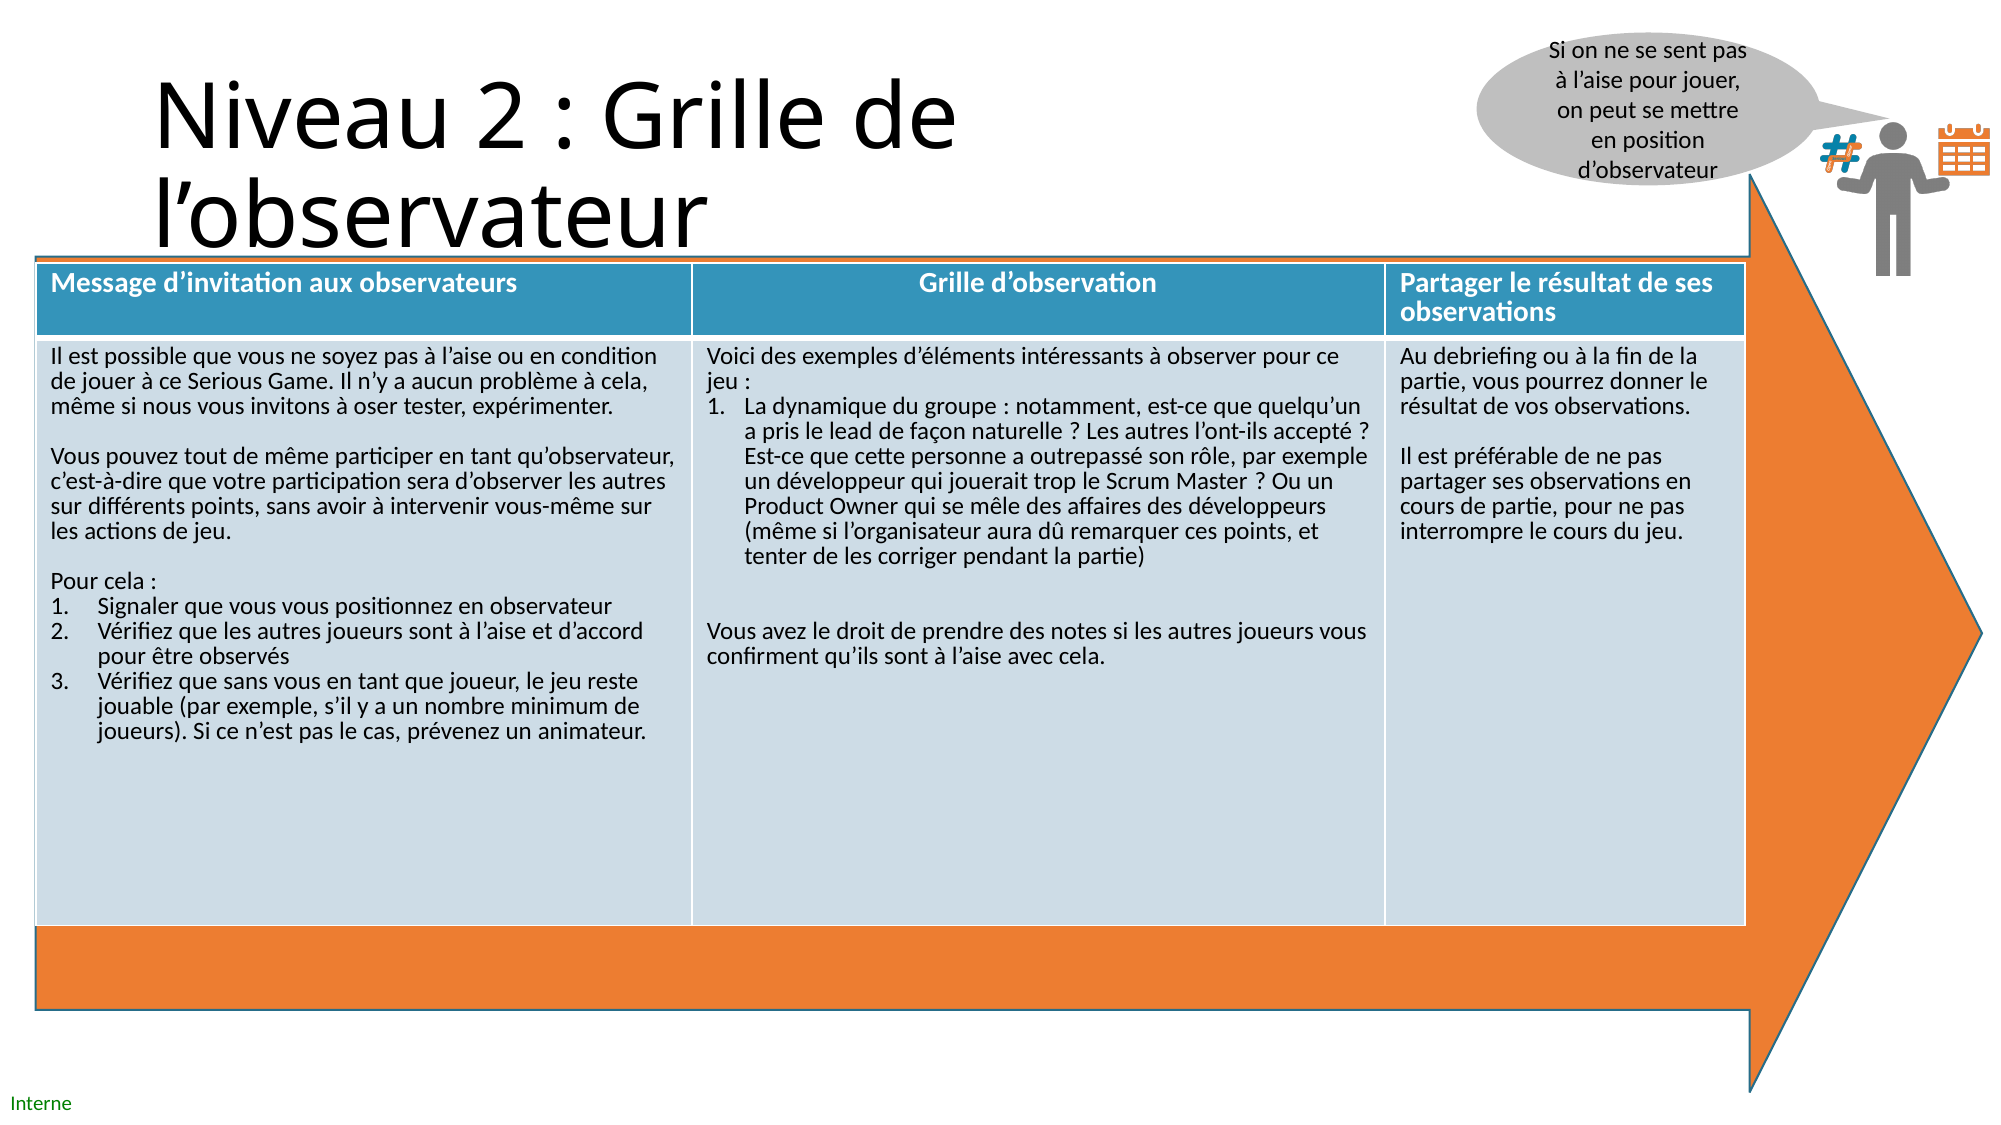

Si on ne se sent pas à l’aise pour jouer, on peut se mettre en position d’observateur
# Niveau 2 : Grille de l’observateur
| Message d’invitation aux observateurs | Grille d’observation | Partager le résultat de ses observations |
| --- | --- | --- |
| Il est possible que vous ne soyez pas à l’aise ou en condition de jouer à ce Serious Game. Il n’y a aucun problème à cela, même si nous vous invitons à oser tester, expérimenter. Vous pouvez tout de même participer en tant qu’observateur, c’est-à-dire que votre participation sera d’observer les autres sur différents points, sans avoir à intervenir vous-même sur les actions de jeu. Pour cela : Signaler que vous vous positionnez en observateur Vérifiez que les autres joueurs sont à l’aise et d’accord pour être observés Vérifiez que sans vous en tant que joueur, le jeu reste jouable (par exemple, s’il y a un nombre minimum de joueurs). Si ce n’est pas le cas, prévenez un animateur. | Voici des exemples d’éléments intéressants à observer pour ce jeu : La dynamique du groupe : notamment, est-ce que quelqu’un a pris le lead de façon naturelle ? Les autres l’ont-ils accepté ? Est-ce que cette personne a outrepassé son rôle, par exemple un développeur qui jouerait trop le Scrum Master ? Ou un Product Owner qui se mêle des affaires des développeurs  (même si l’organisateur aura dû remarquer ces points, et tenter de les corriger pendant la partie) Vous avez le droit de prendre des notes si les autres joueurs vous confirment qu’ils sont à l’aise avec cela. | Au debriefing ou à la fin de la partie, vous pourrez donner le résultat de vos observations. Il est préférable de ne pas partager ses observations en cours de partie, pour ne pas interrompre le cours du jeu. |